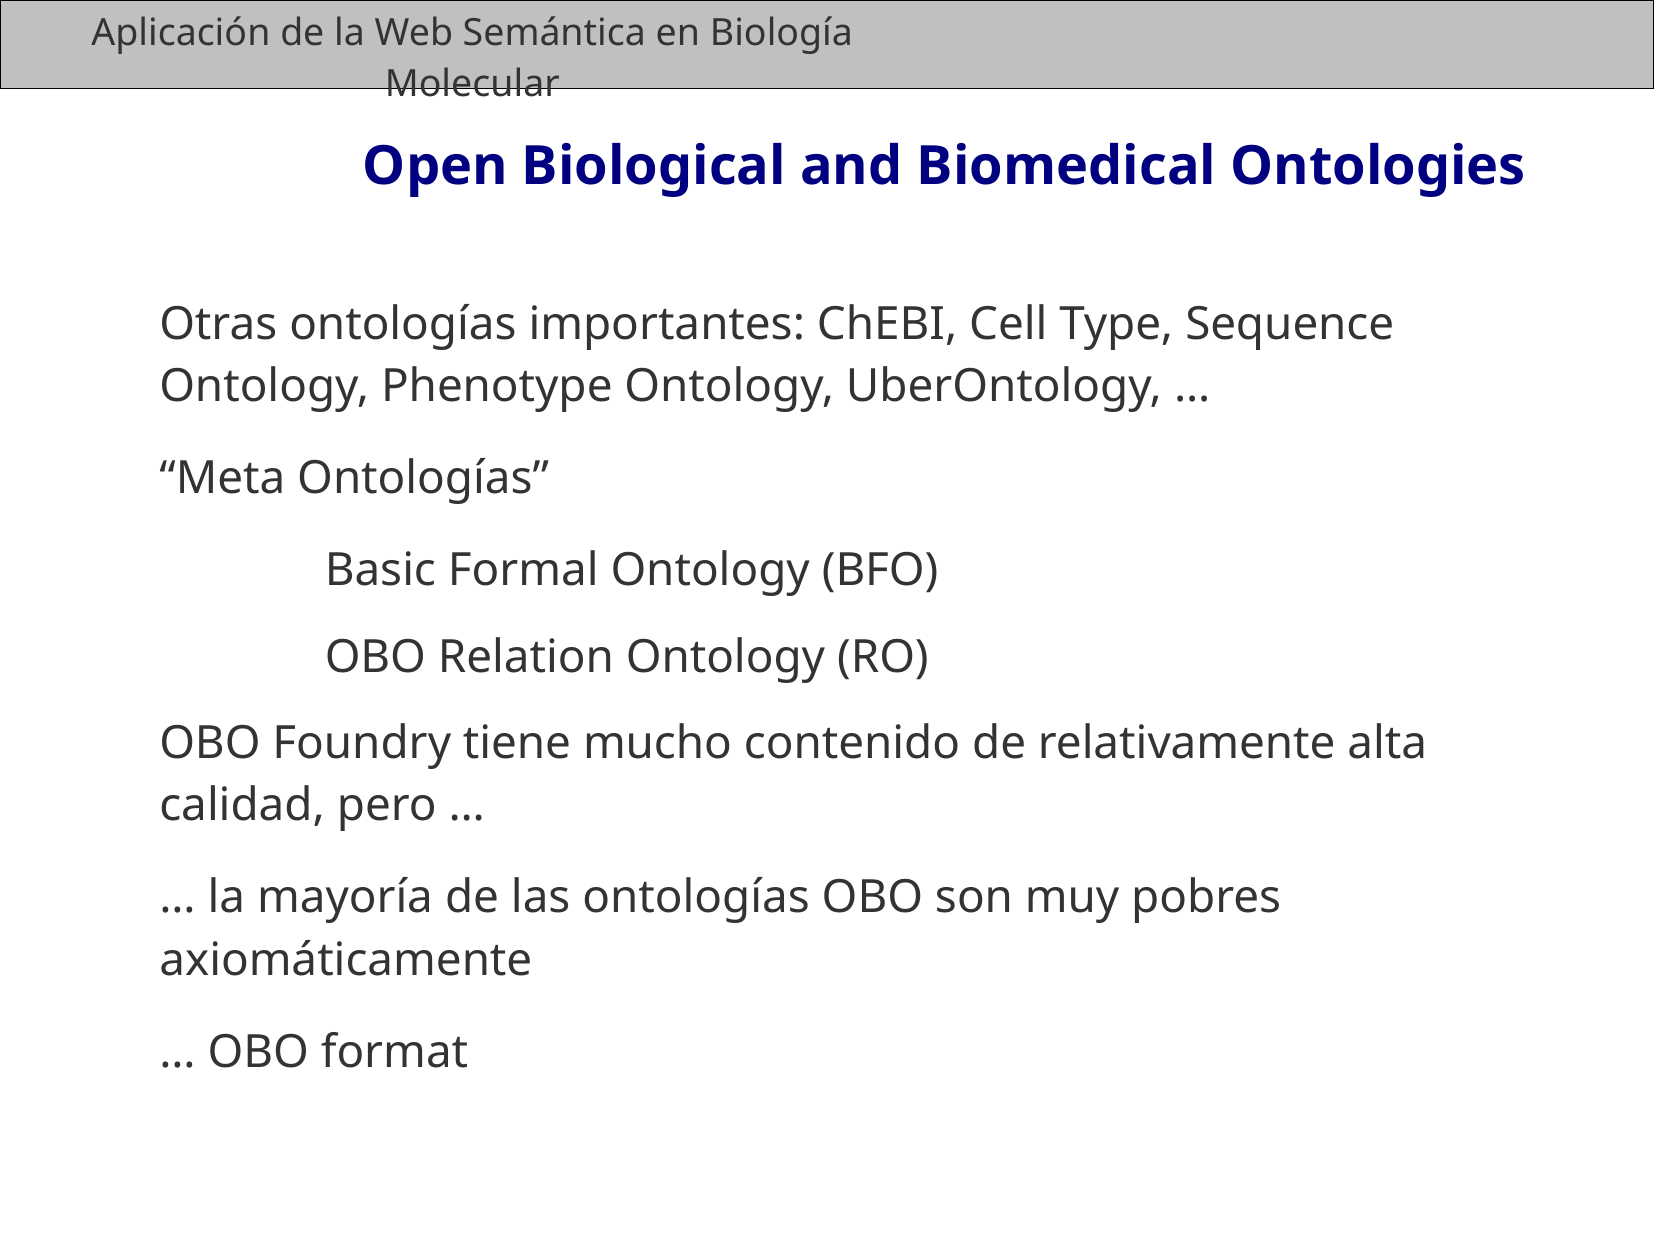

Aplicación de la Web Semántica en Biología Molecular
Open Biological and Biomedical Ontologies
#
Otras ontologías importantes: ChEBI, Cell Type, Sequence Ontology, Phenotype Ontology, UberOntology, …
“Meta Ontologías”
Basic Formal Ontology (BFO)
OBO Relation Ontology (RO)
OBO Foundry tiene mucho contenido de relativamente alta calidad, pero …
… la mayoría de las ontologías OBO son muy pobres axiomáticamente
… OBO format